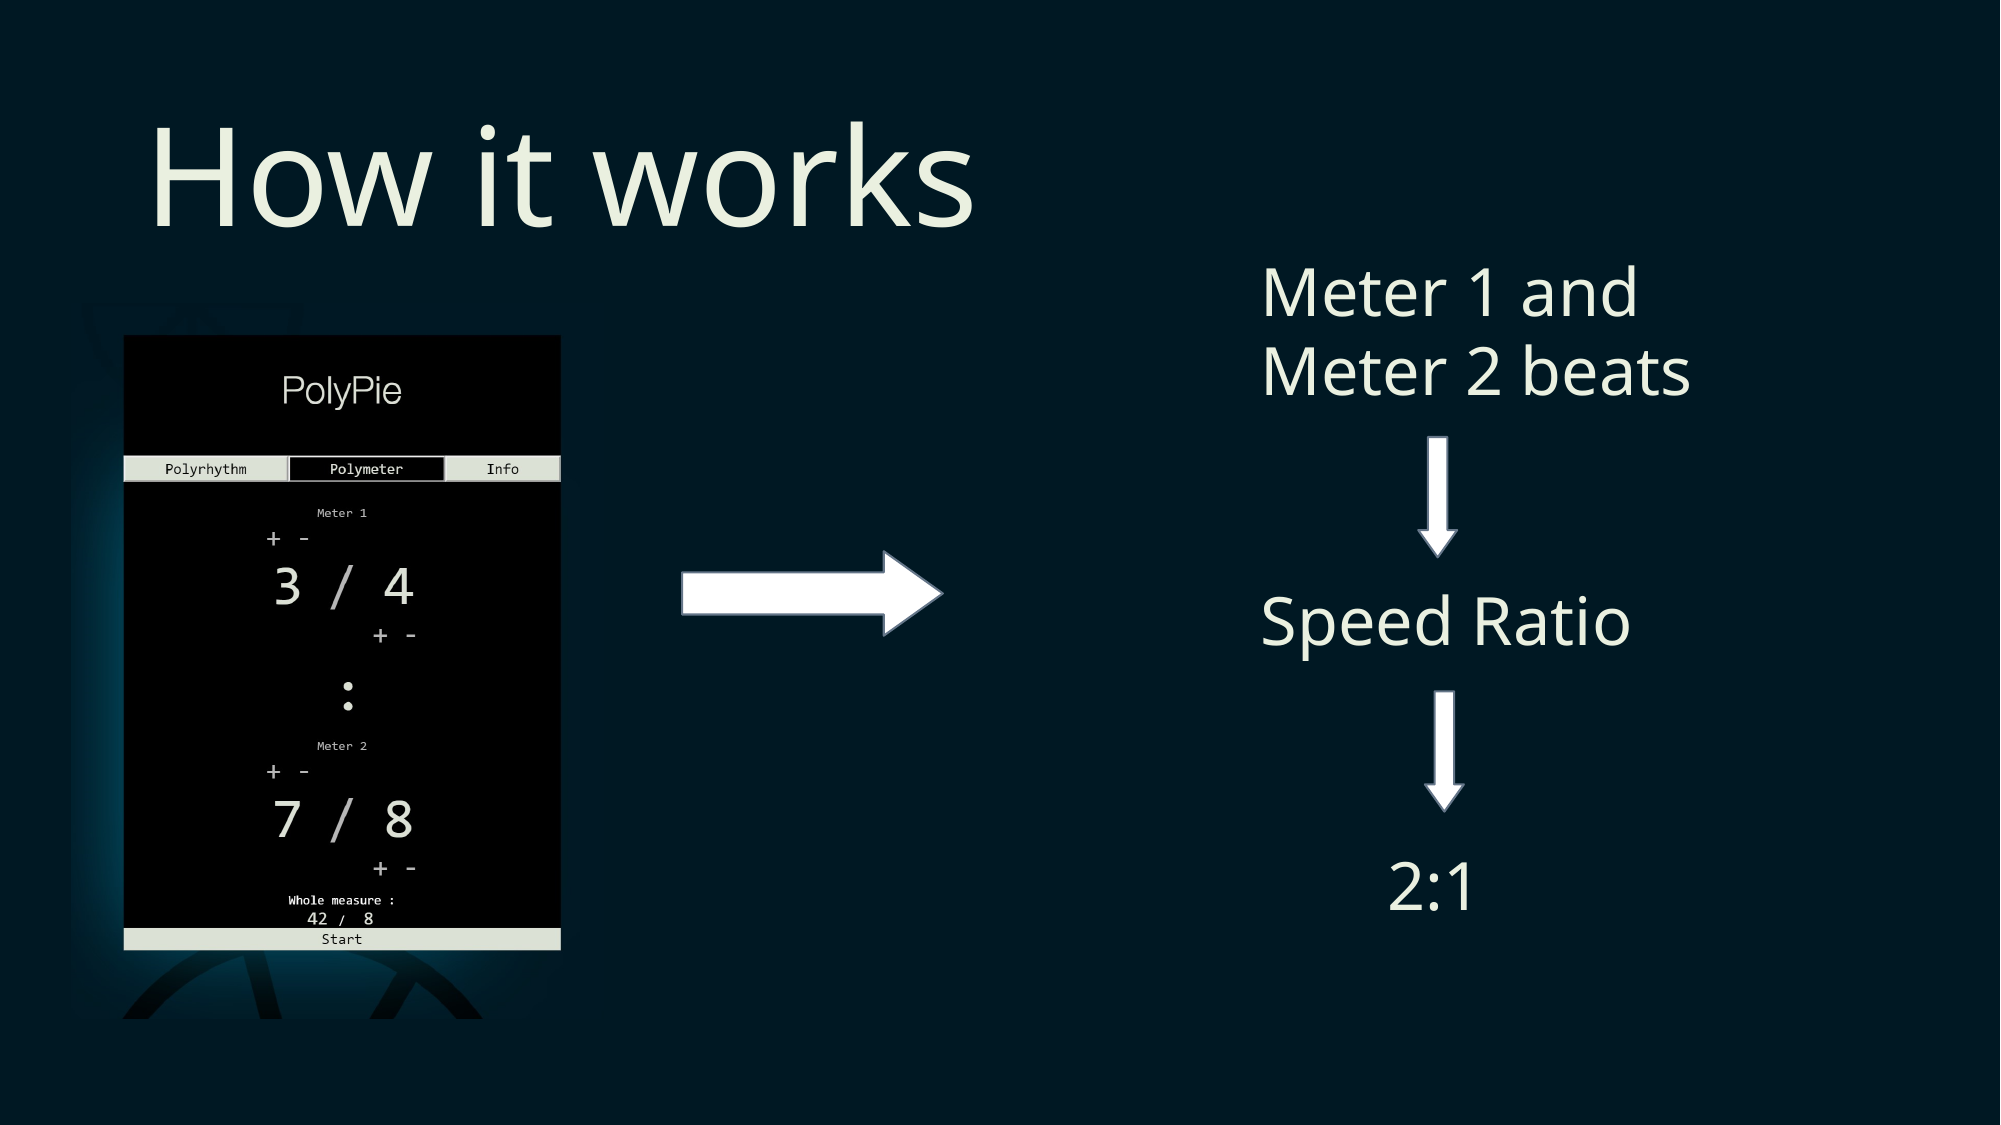

How it works
Meter 1 and
Meter 2 beats
Speed Ratio
2:1